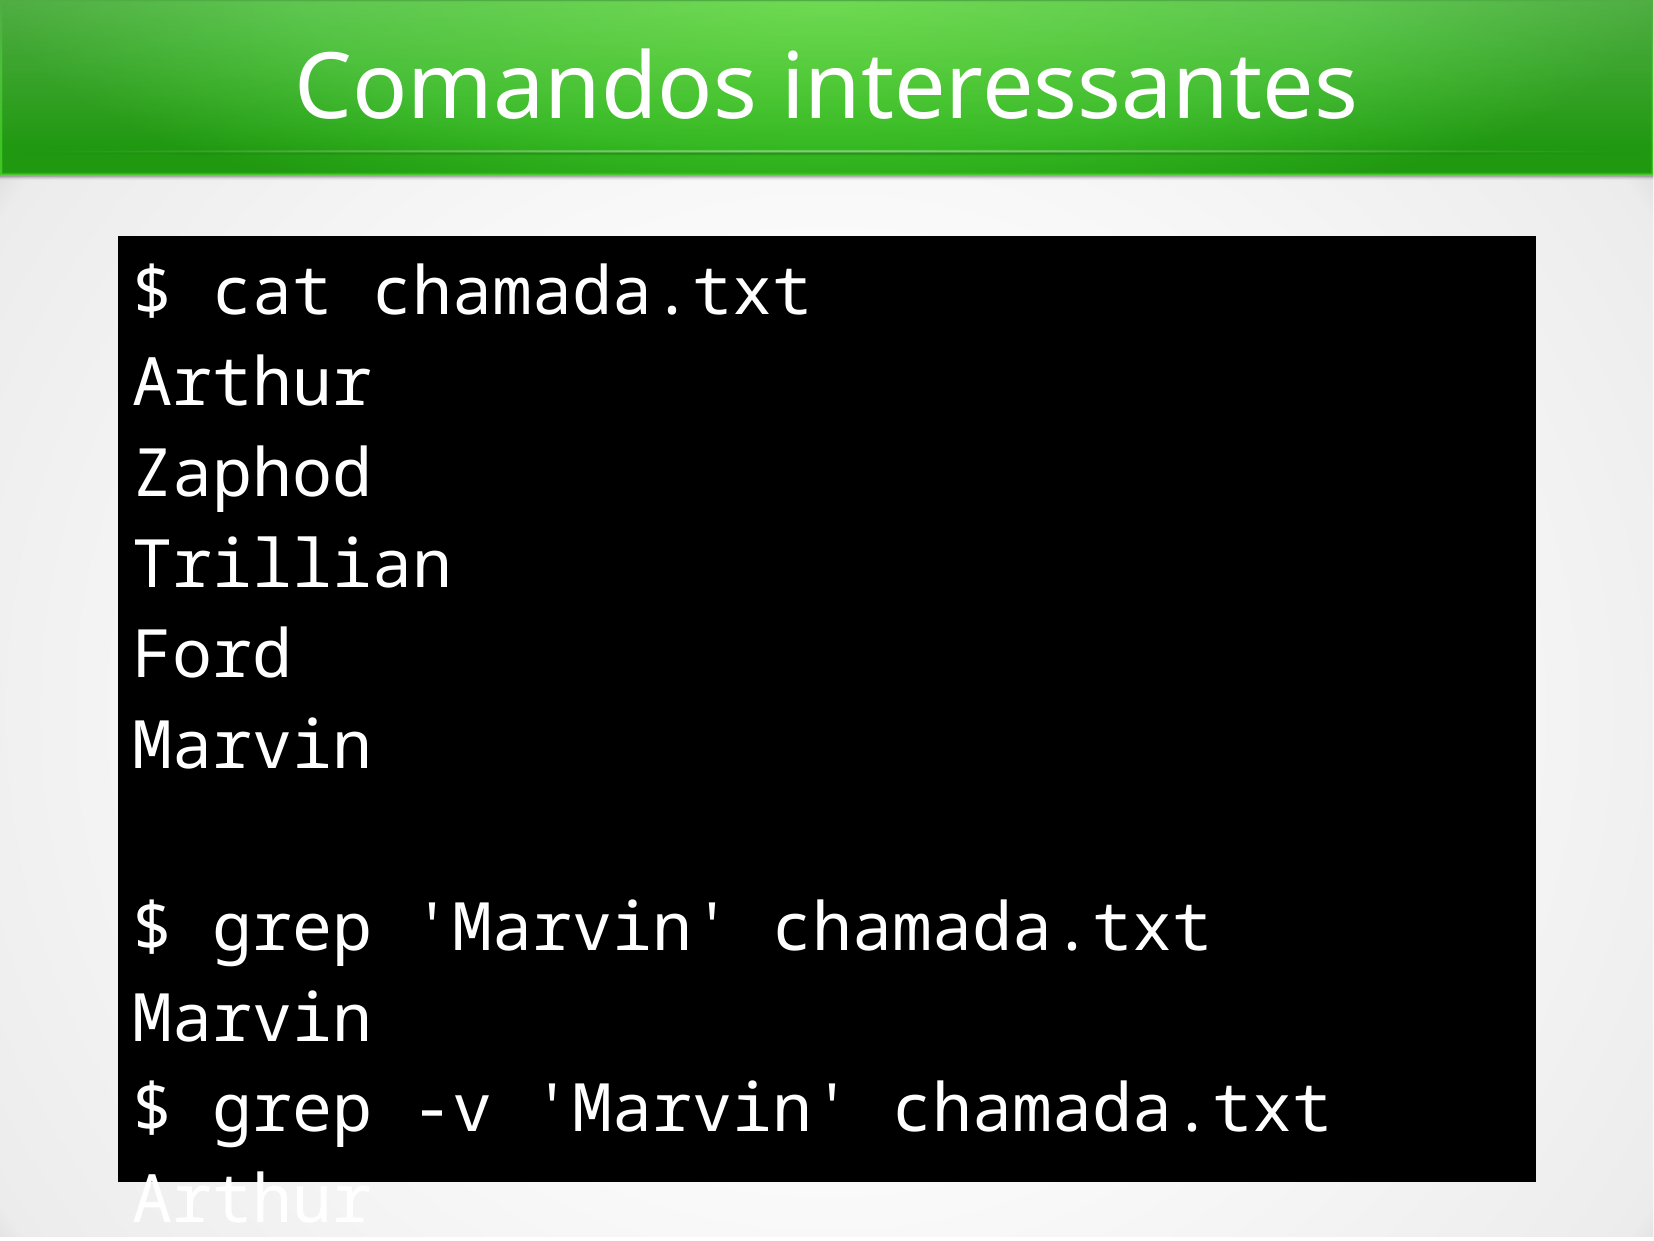

# Comandos interessantes
$ cat chamada.txt
Arthur
Zaphod
Trillian
Ford
Marvin
$ grep 'Marvin' chamada.txt
Marvin
$ grep -v 'Marvin' chamada.txt
Arthur
Zaphod
Trillian
Ford